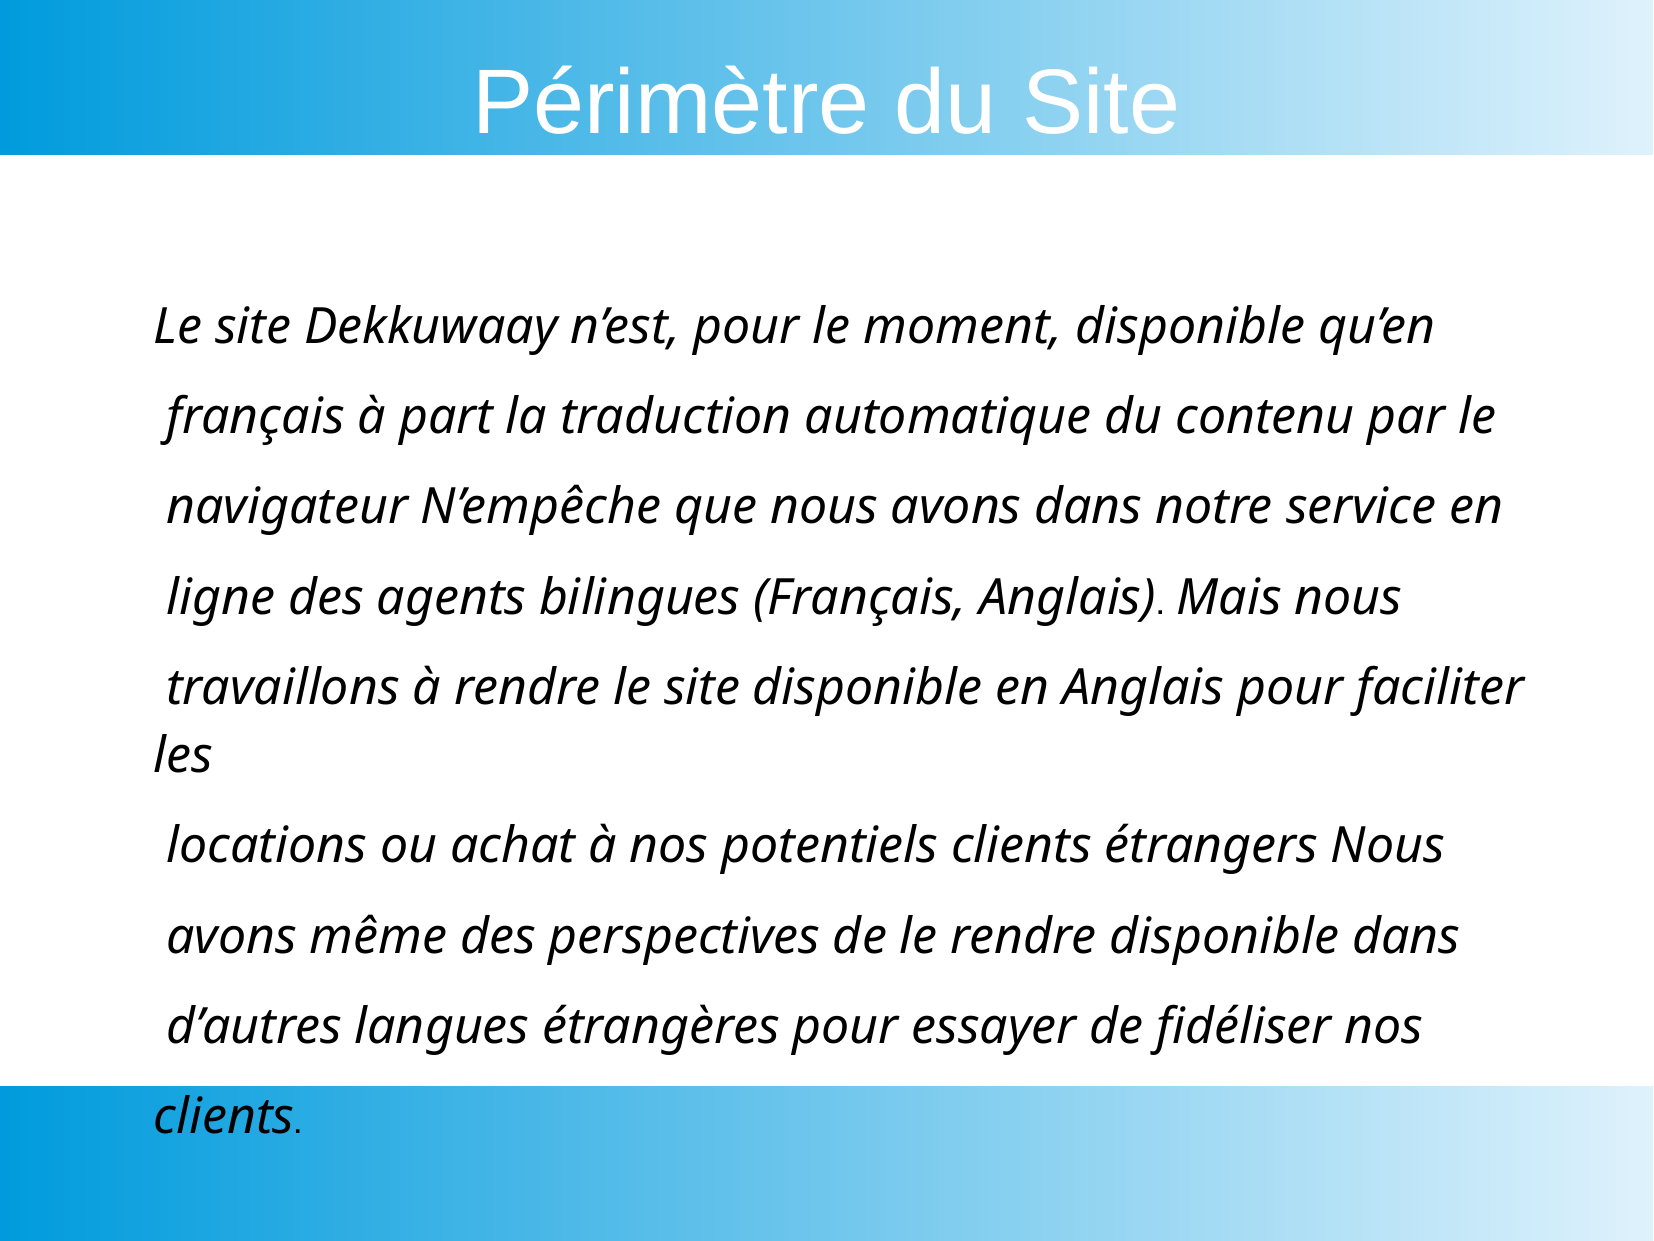

# Périmètre du Site
Le site Dekkuwaay n’est, pour le moment, disponible qu’en
 français à part la traduction automatique du contenu par le
 navigateur N’empêche que nous avons dans notre service en
 ligne des agents bilingues (Français, Anglais). Mais nous
 travaillons à rendre le site disponible en Anglais pour faciliter les
 locations ou achat à nos potentiels clients étrangers Nous
 avons même des perspectives de le rendre disponible dans
 d’autres langues étrangères pour essayer de fidéliser nos
clients.